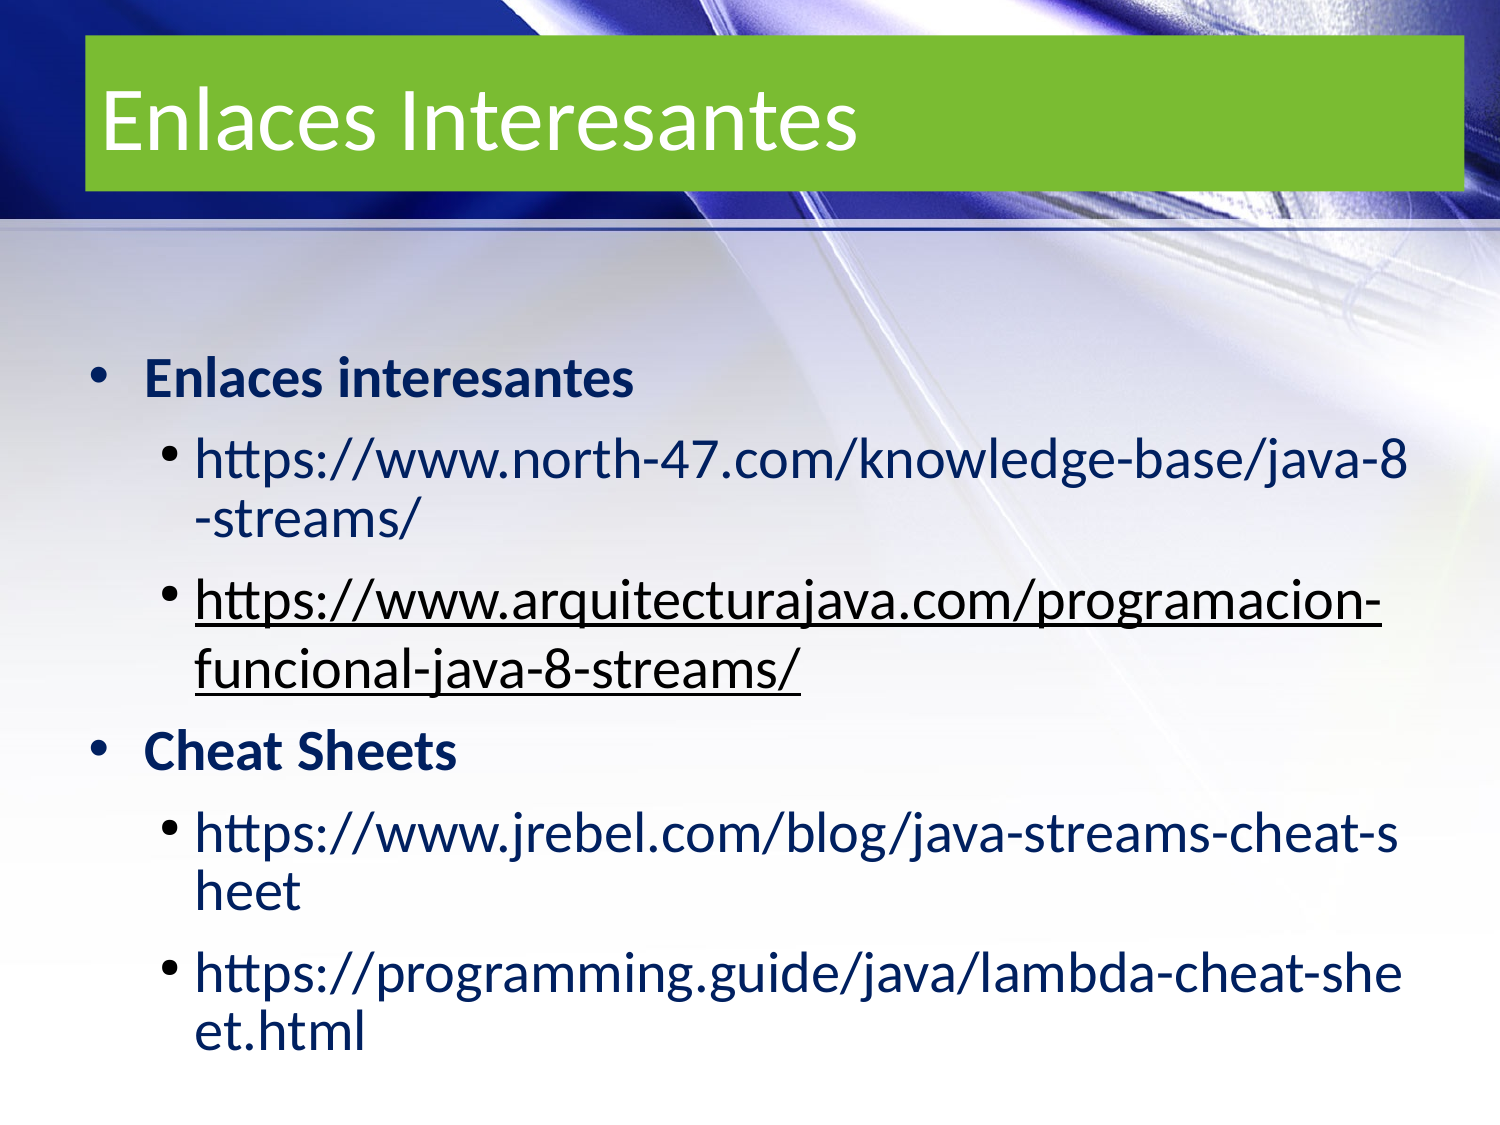

Enlaces Interesantes
Enlaces interesantes
https://www.north-47.com/knowledge-base/java-8-streams/
https://www.arquitecturajava.com/programacion-funcional-java-8-streams/
Cheat Sheets
https://www.jrebel.com/blog/java-streams-cheat-sheet
https://programming.guide/java/lambda-cheat-sheet.html